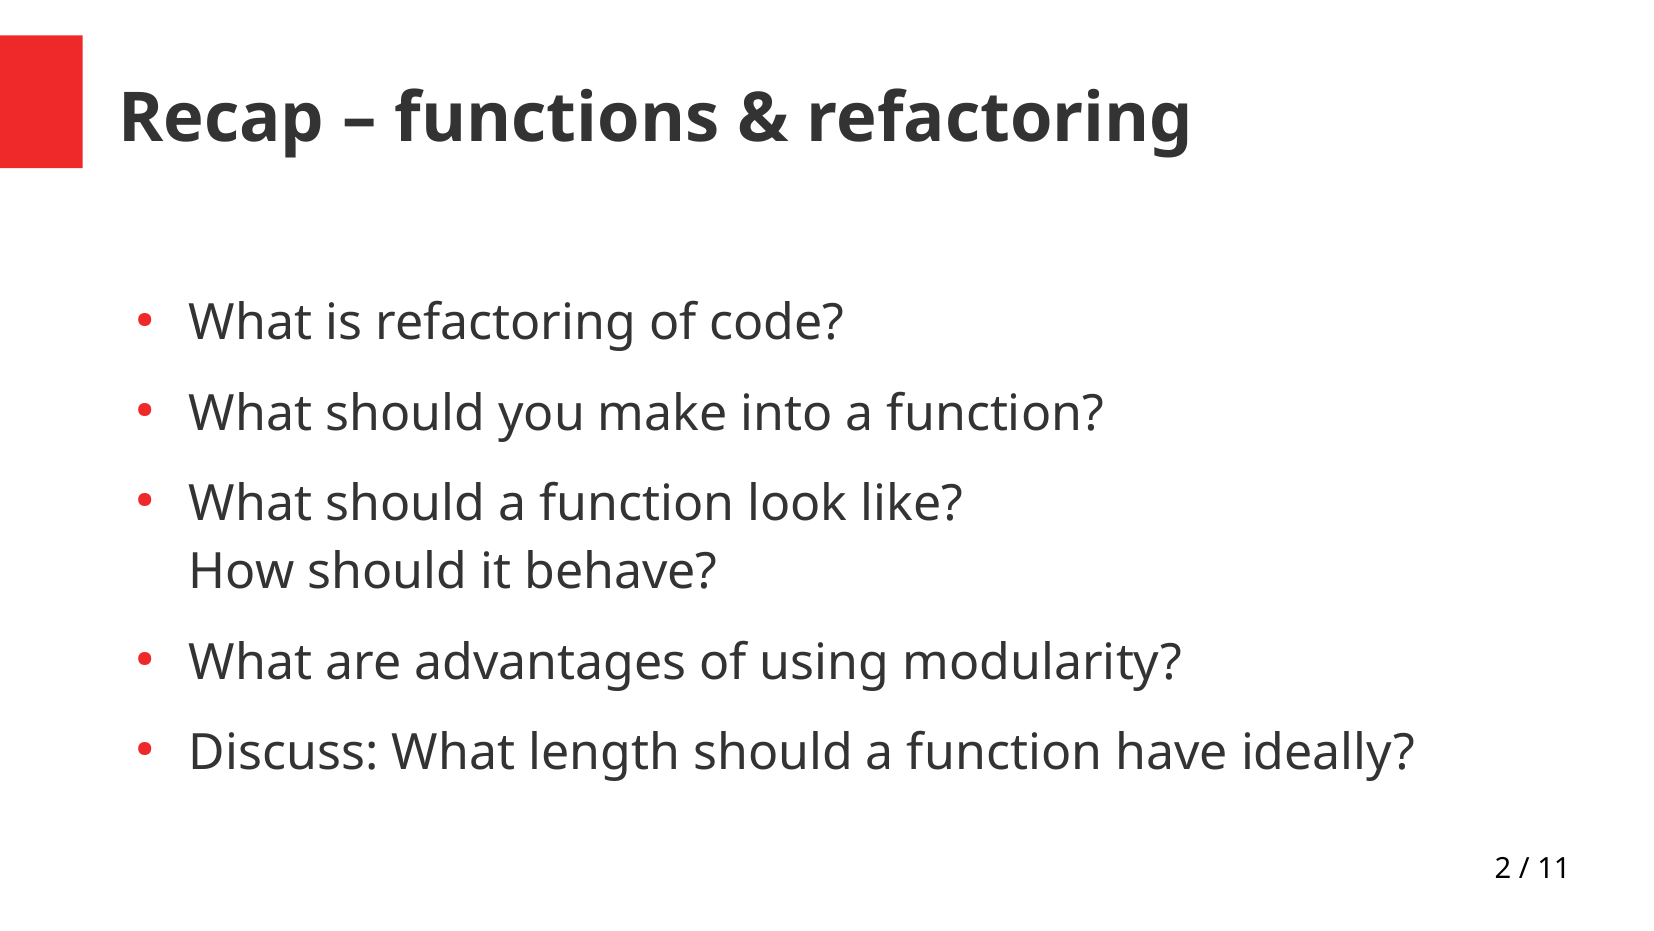

# Recap – functions & refactoring
What is refactoring of code?
What should you make into a function?
What should a function look like?
How should it behave?
What are advantages of using modularity?
Discuss: What length should a function have ideally?
2